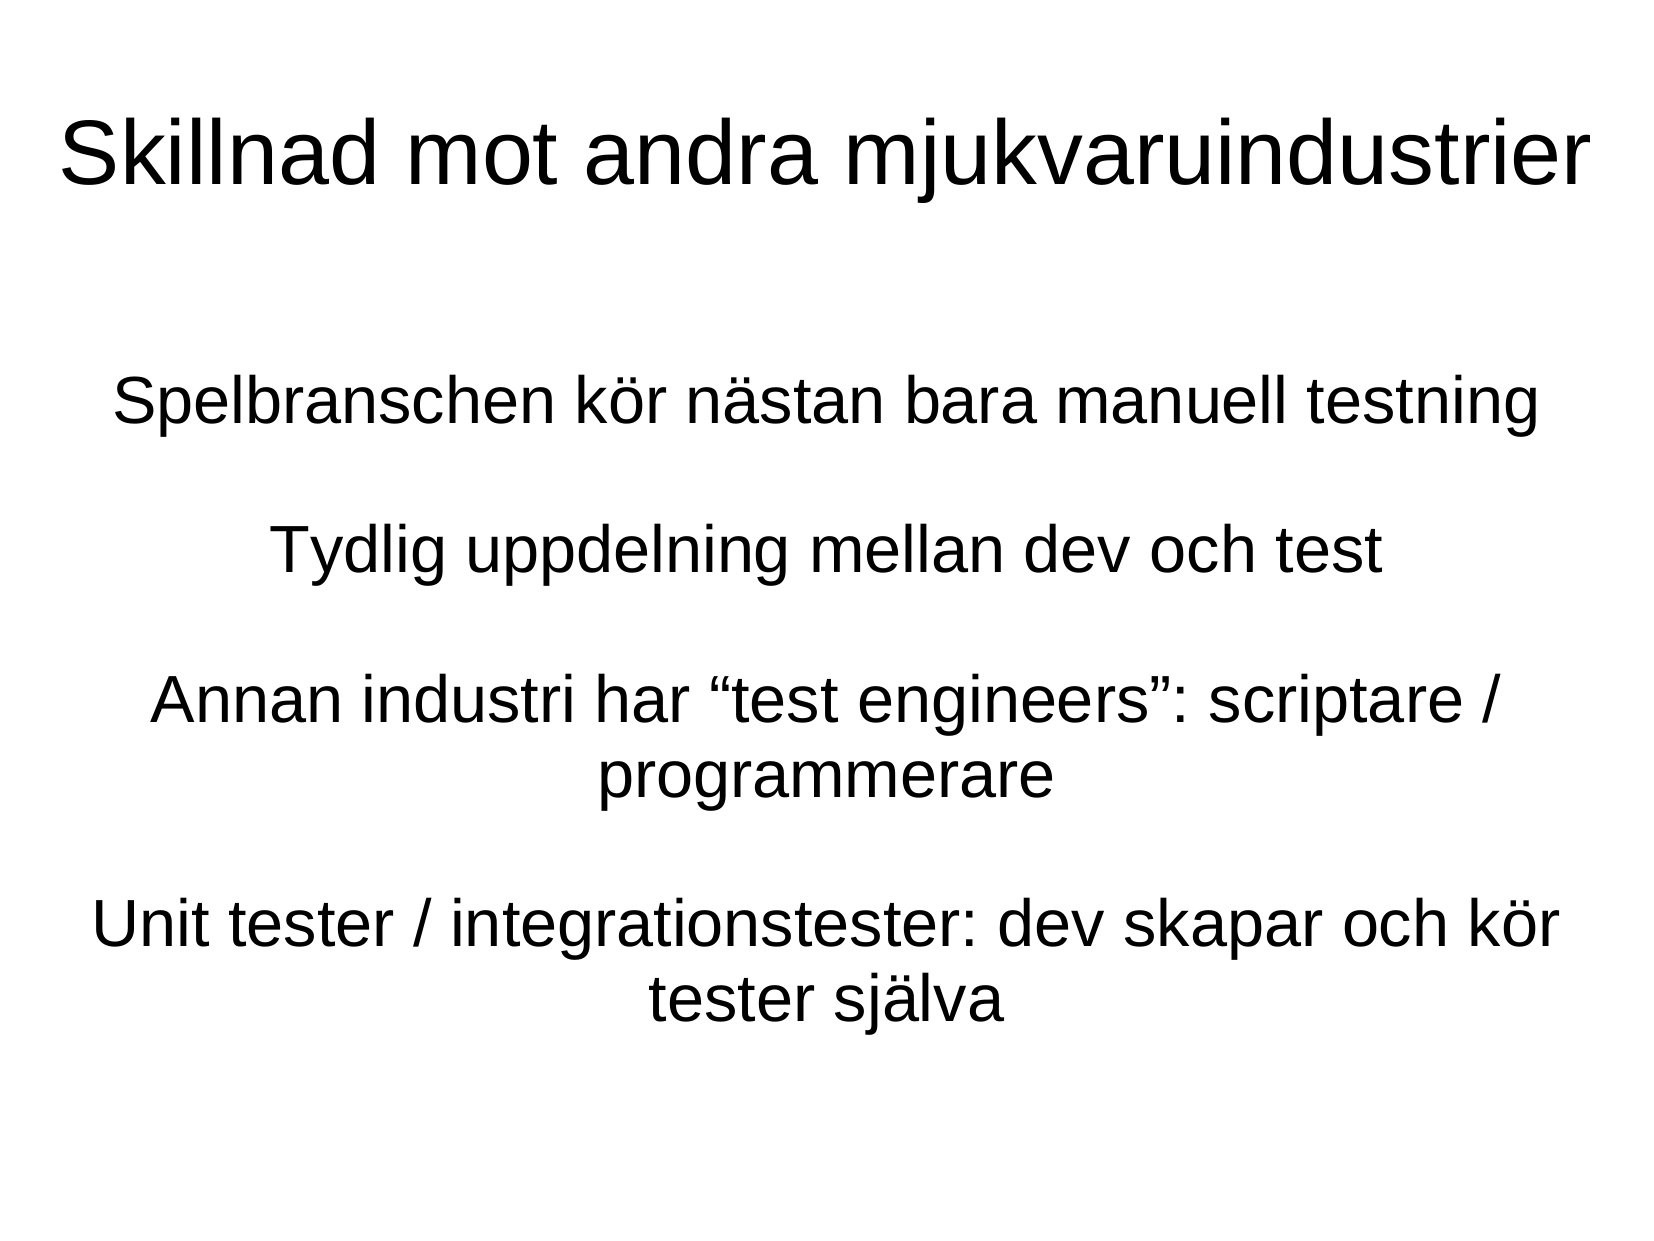

# Skillnad mot andra mjukvaruindustrier
Spelbranschen kör nästan bara manuell testning
Tydlig uppdelning mellan dev och test
Annan industri har “test engineers”: scriptare / programmerare
Unit tester / integrationstester: dev skapar och kör tester själva